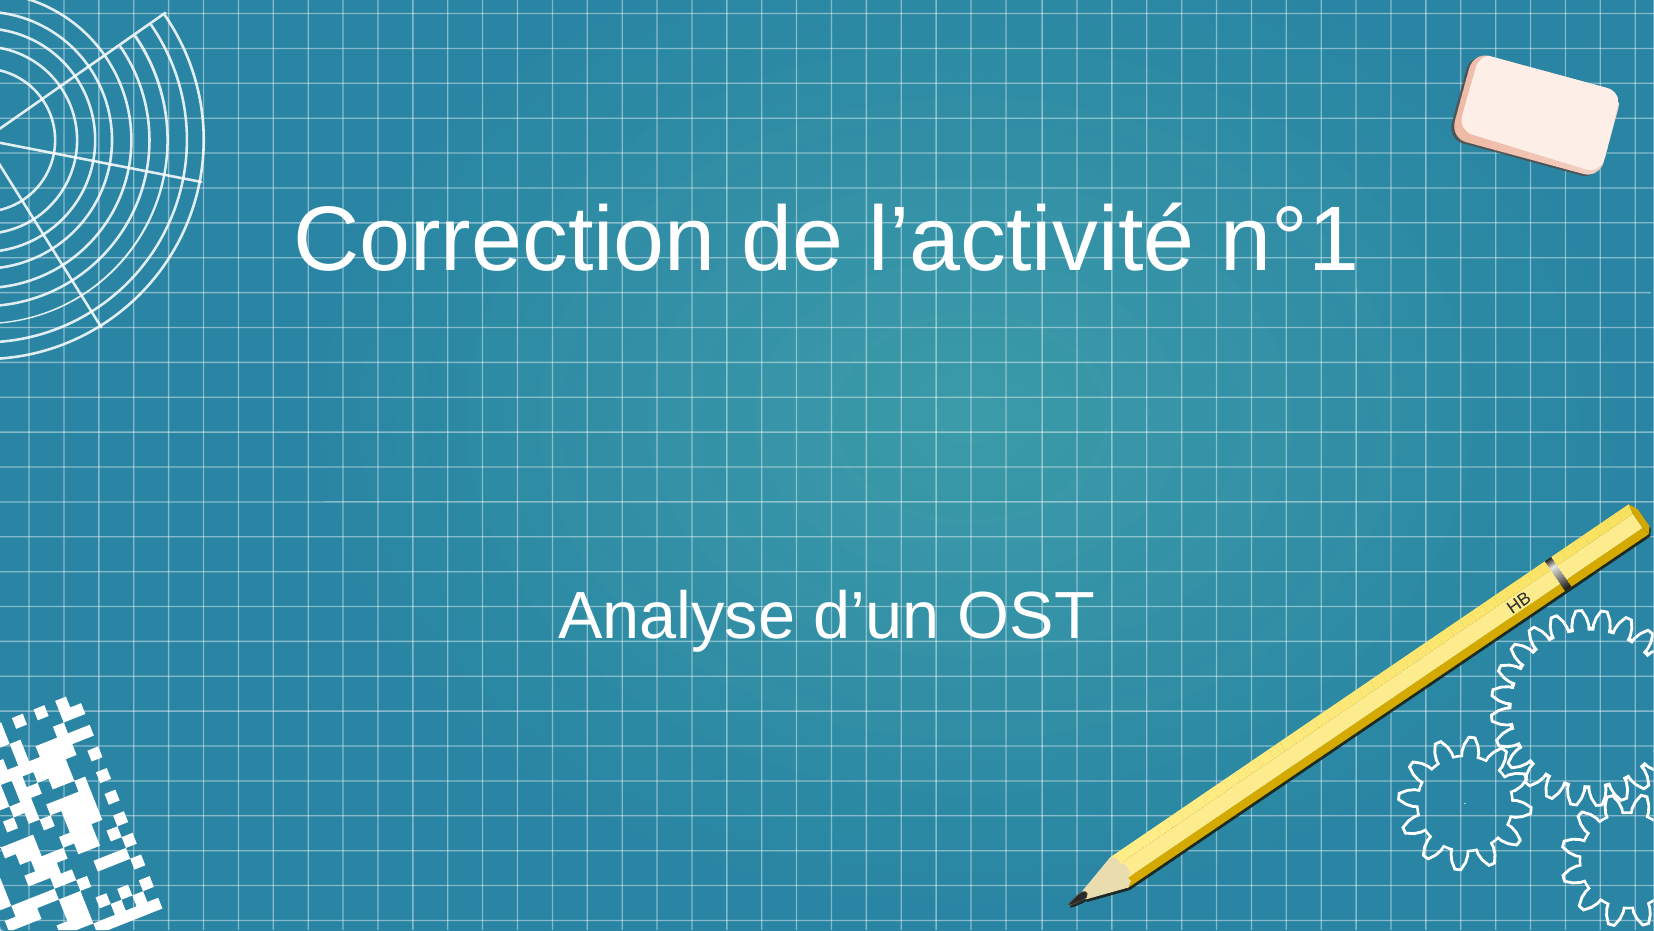

# Correction de l’activité n°1
Analyse d’un OST